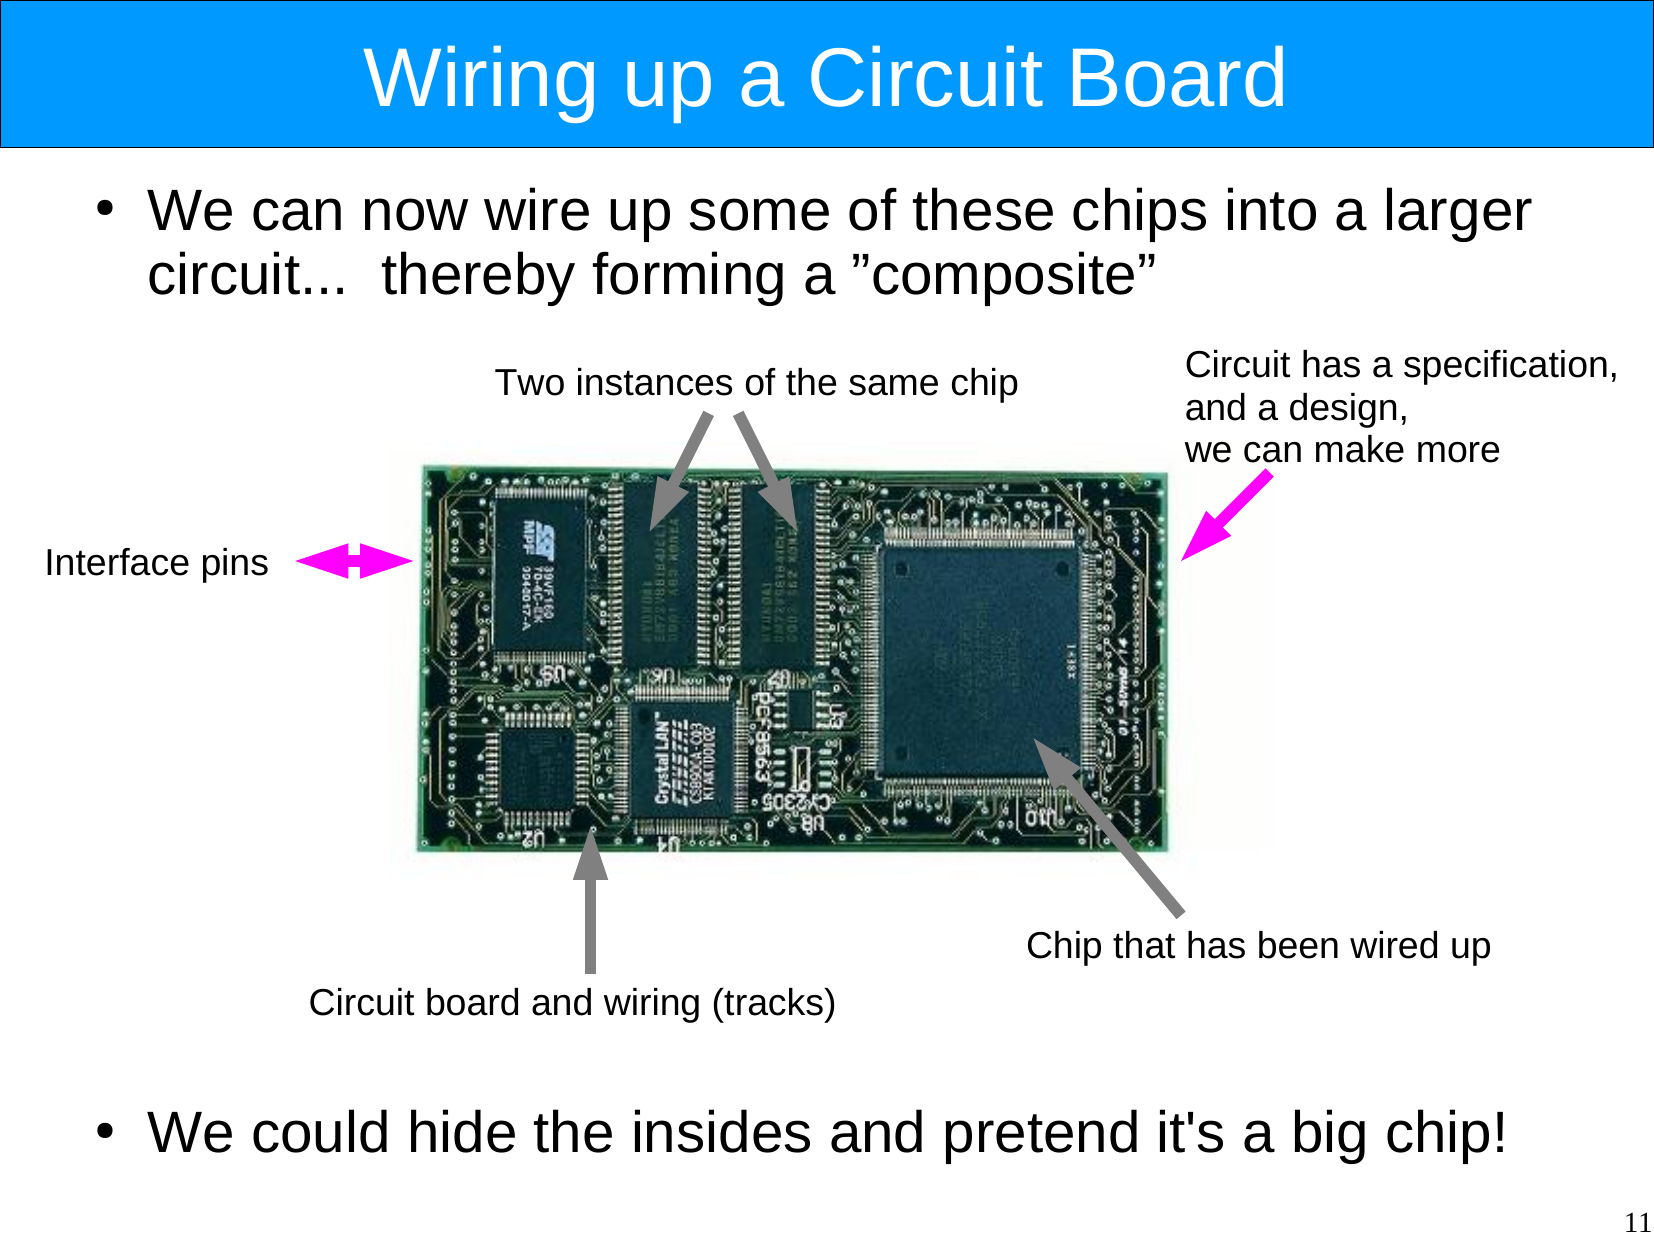

# Wiring up a Circuit Board
We can now wire up some of these chips into a larger circuit... thereby forming a ”composite”
We could hide the insides and pretend it's a big chip!
Circuit has a specification,
and a design,
we can make more
Two instances of the same chip
Interface pins
Chip that has been wired up
Circuit board and wiring (tracks)
11